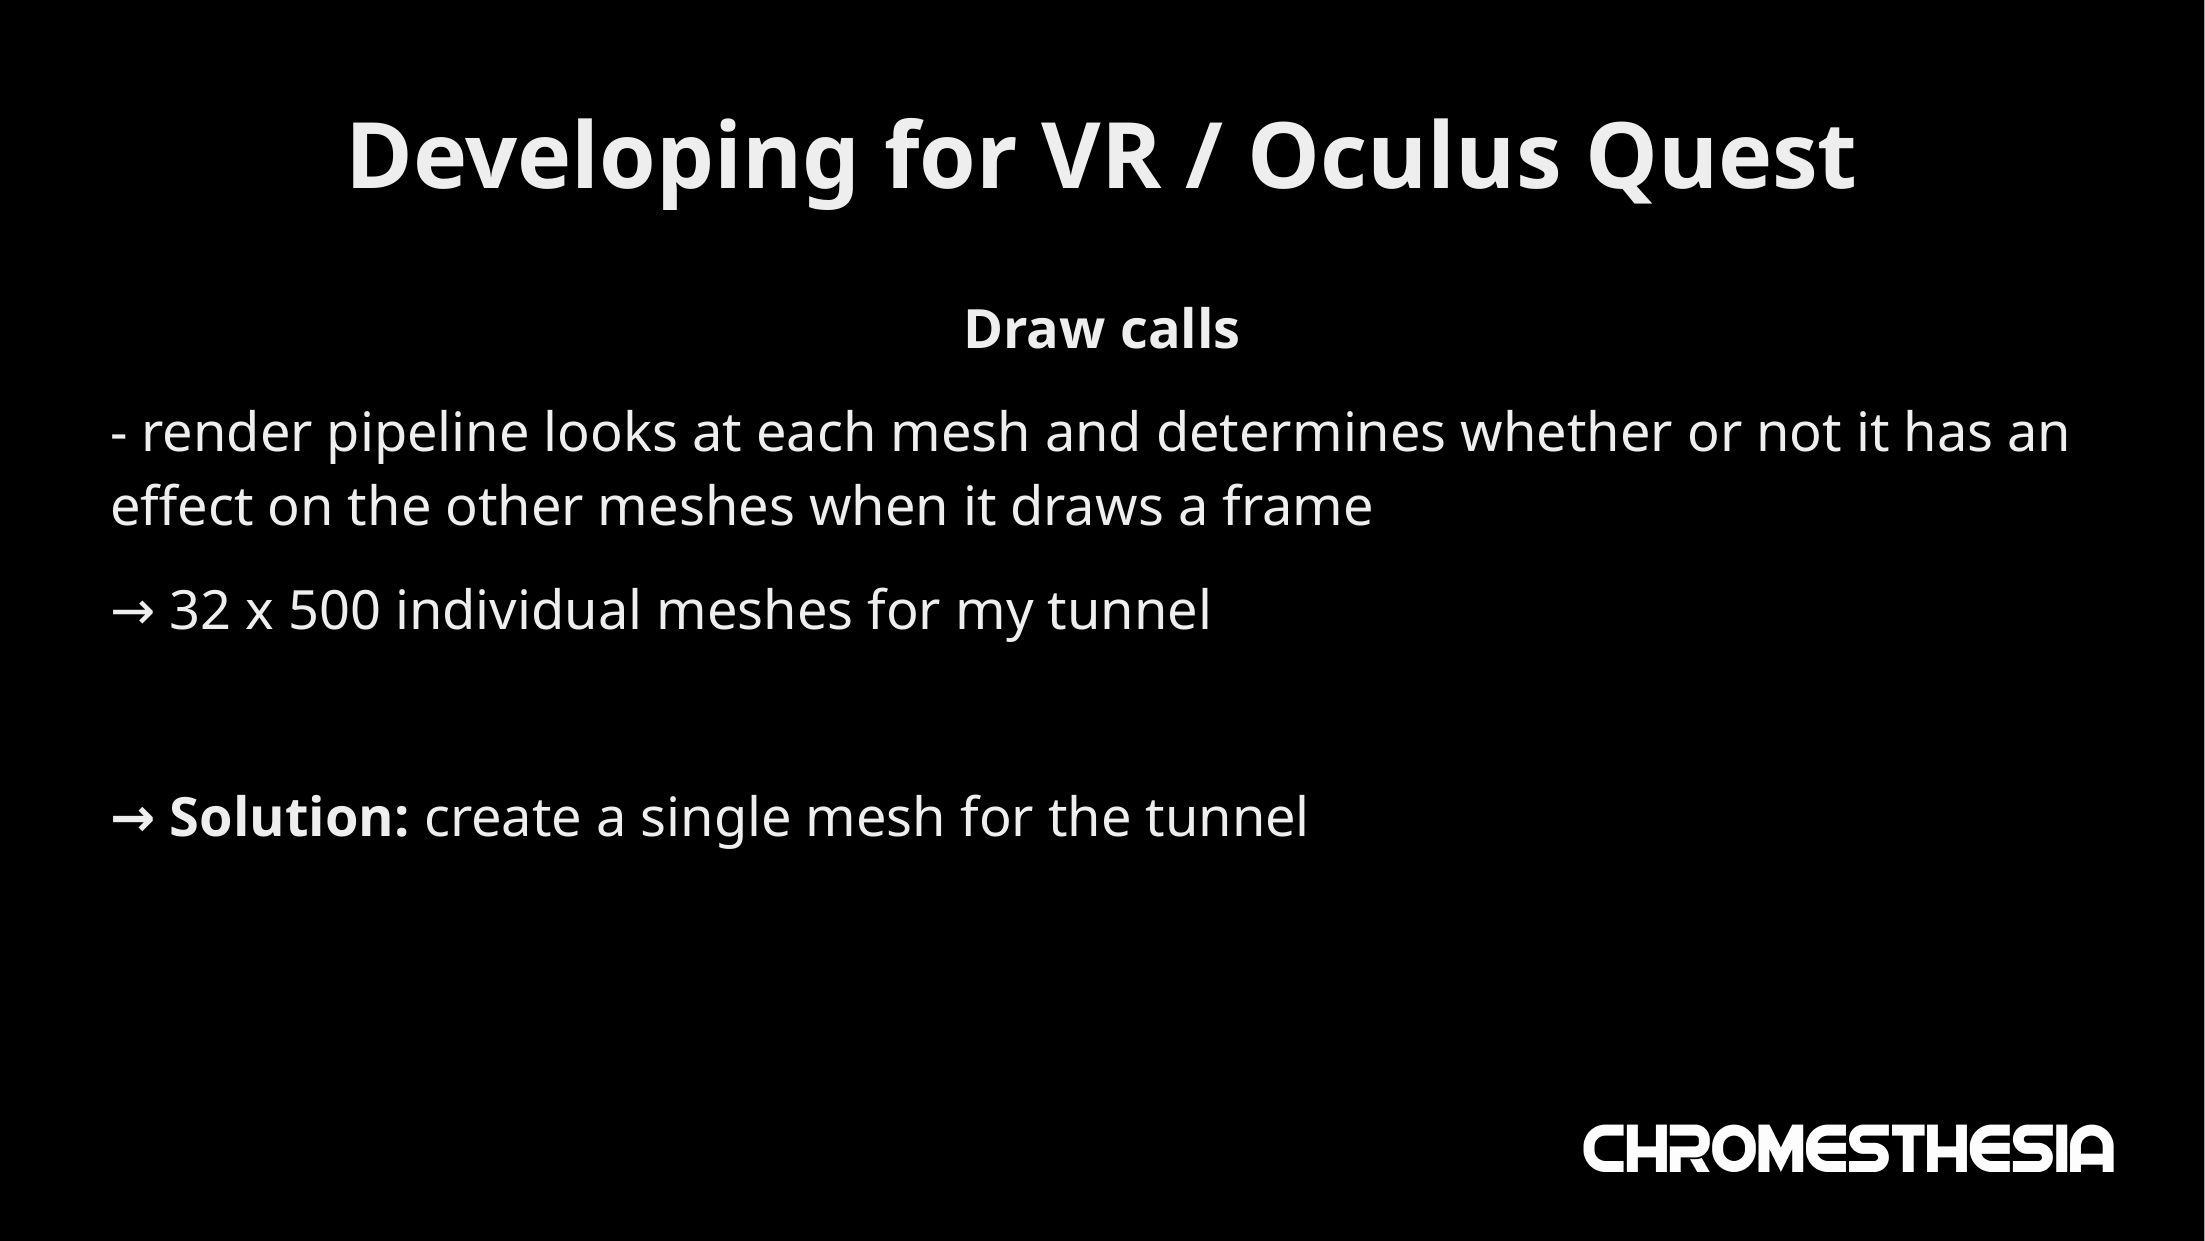

# Developing for VR / Oculus Quest
Draw calls
- render pipeline looks at each mesh and determines whether or not it has an effect on the other meshes when it draws a frame
→ 32 x 500 individual meshes for my tunnel
→ Solution: create a single mesh for the tunnel